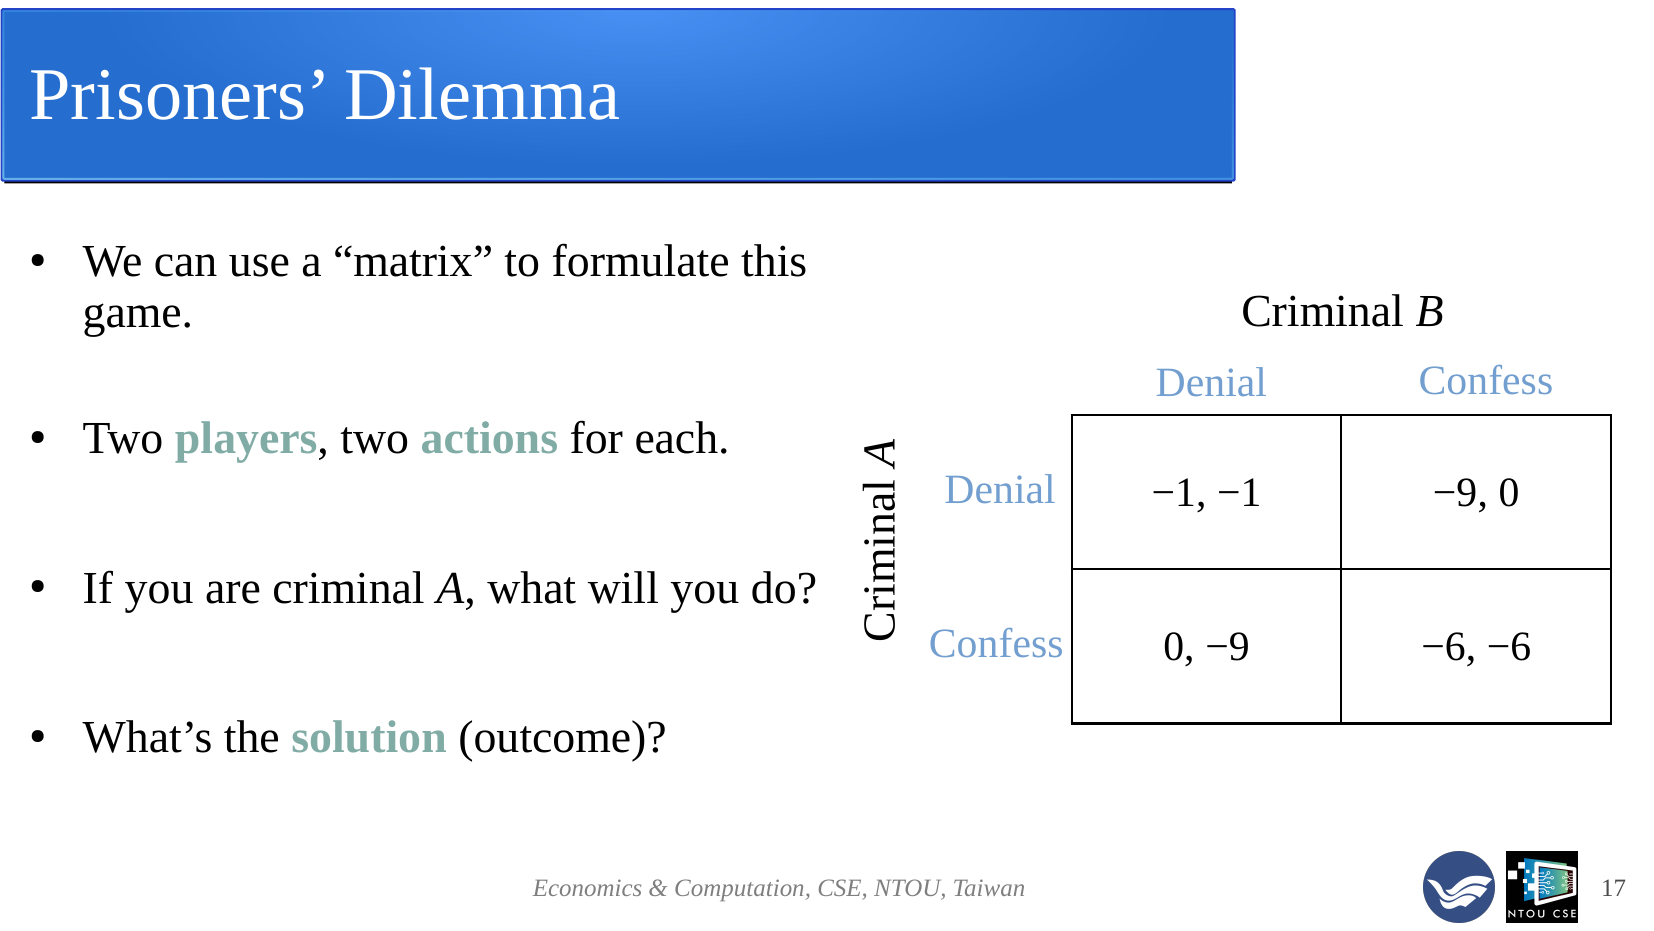

# Prisoners’ Dilemma
We can use a “matrix” to formulate this game.
Two players, two actions for each.
If you are criminal A, what will you do?
What’s the solution (outcome)?
Criminal B
Confess
Denial
| −1, −1 | −9, 0 |
| --- | --- |
| 0, −9 | −6, −6 |
Denial
Criminal A
Confess
Economics & Computation, CSE, NTOU, Taiwan
17